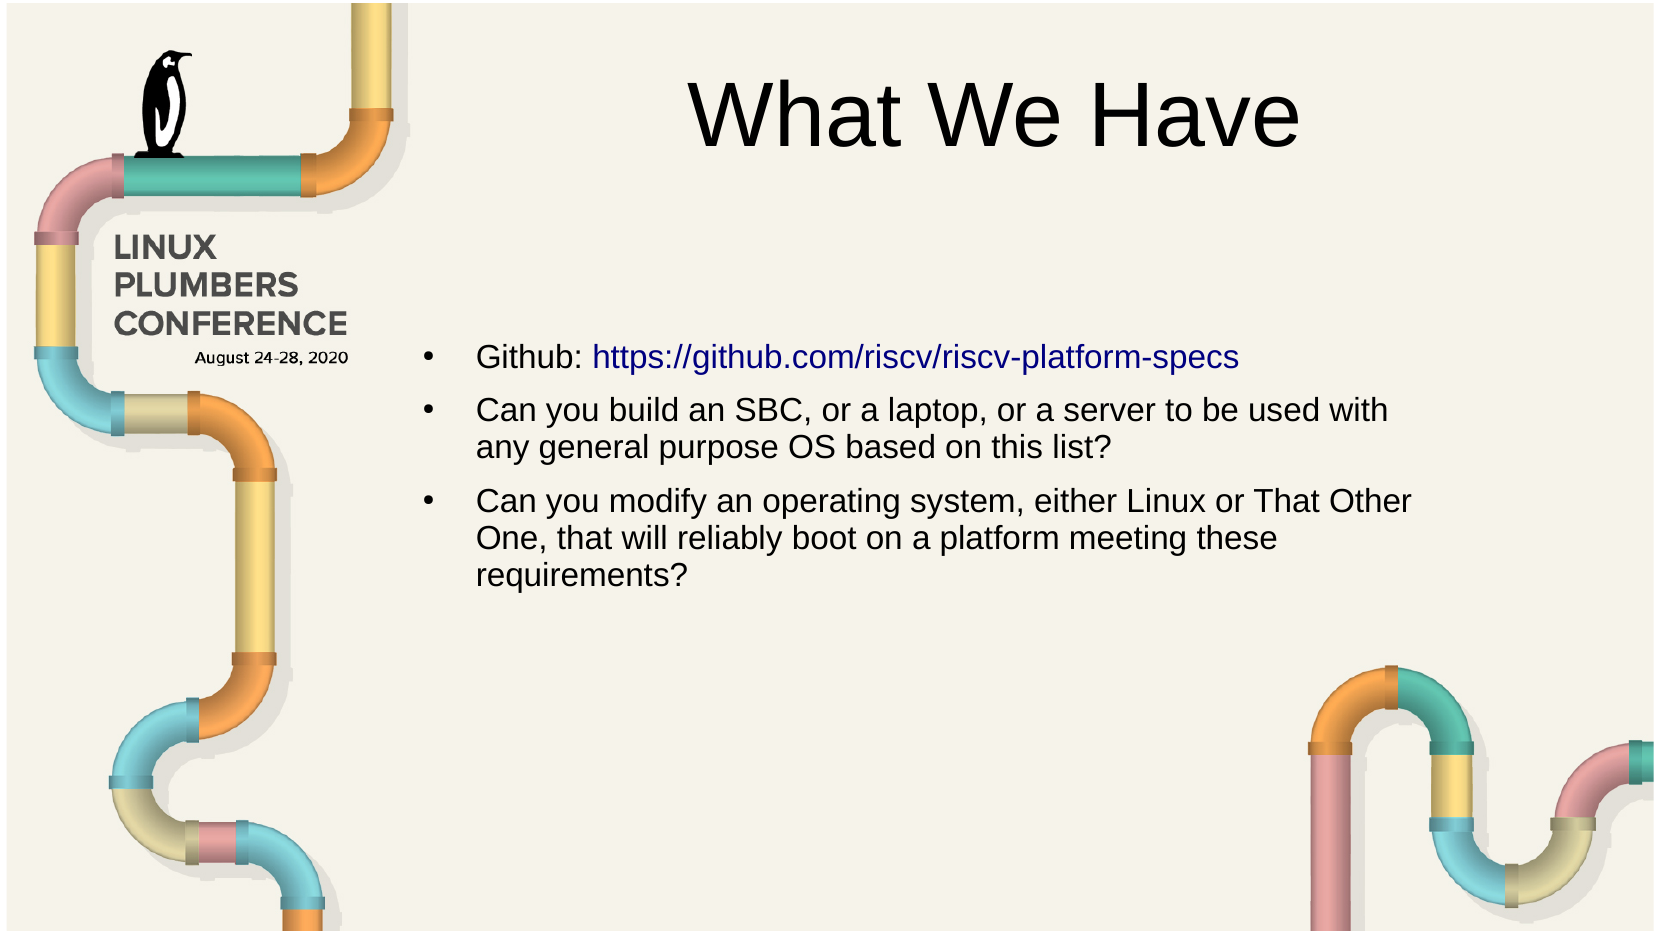

# What We Have
Github: https://github.com/riscv/riscv-platform-specs
Can you build an SBC, or a laptop, or a server to be used with any general purpose OS based on this list?
Can you modify an operating system, either Linux or That Other One, that will reliably boot on a platform meeting these requirements?